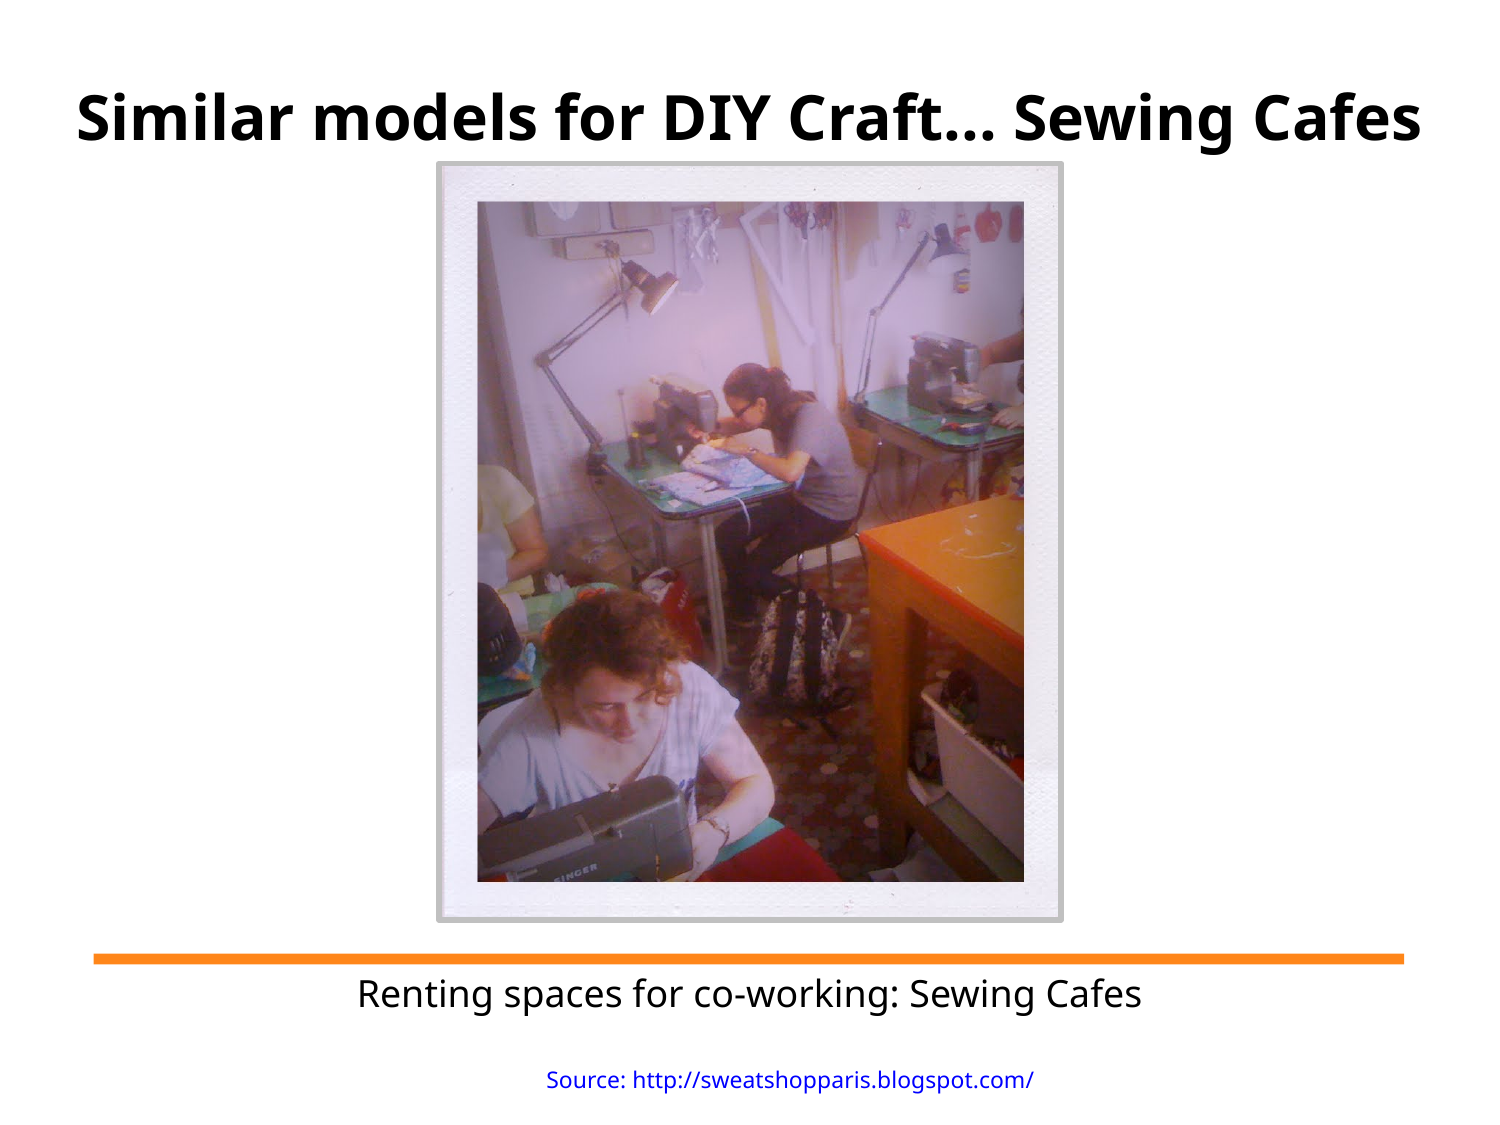

# Similar models for DIY Craft... Sewing Cafes
Renting spaces for co-working: Sewing Cafes
Source: http://sweatshopparis.blogspot.com/